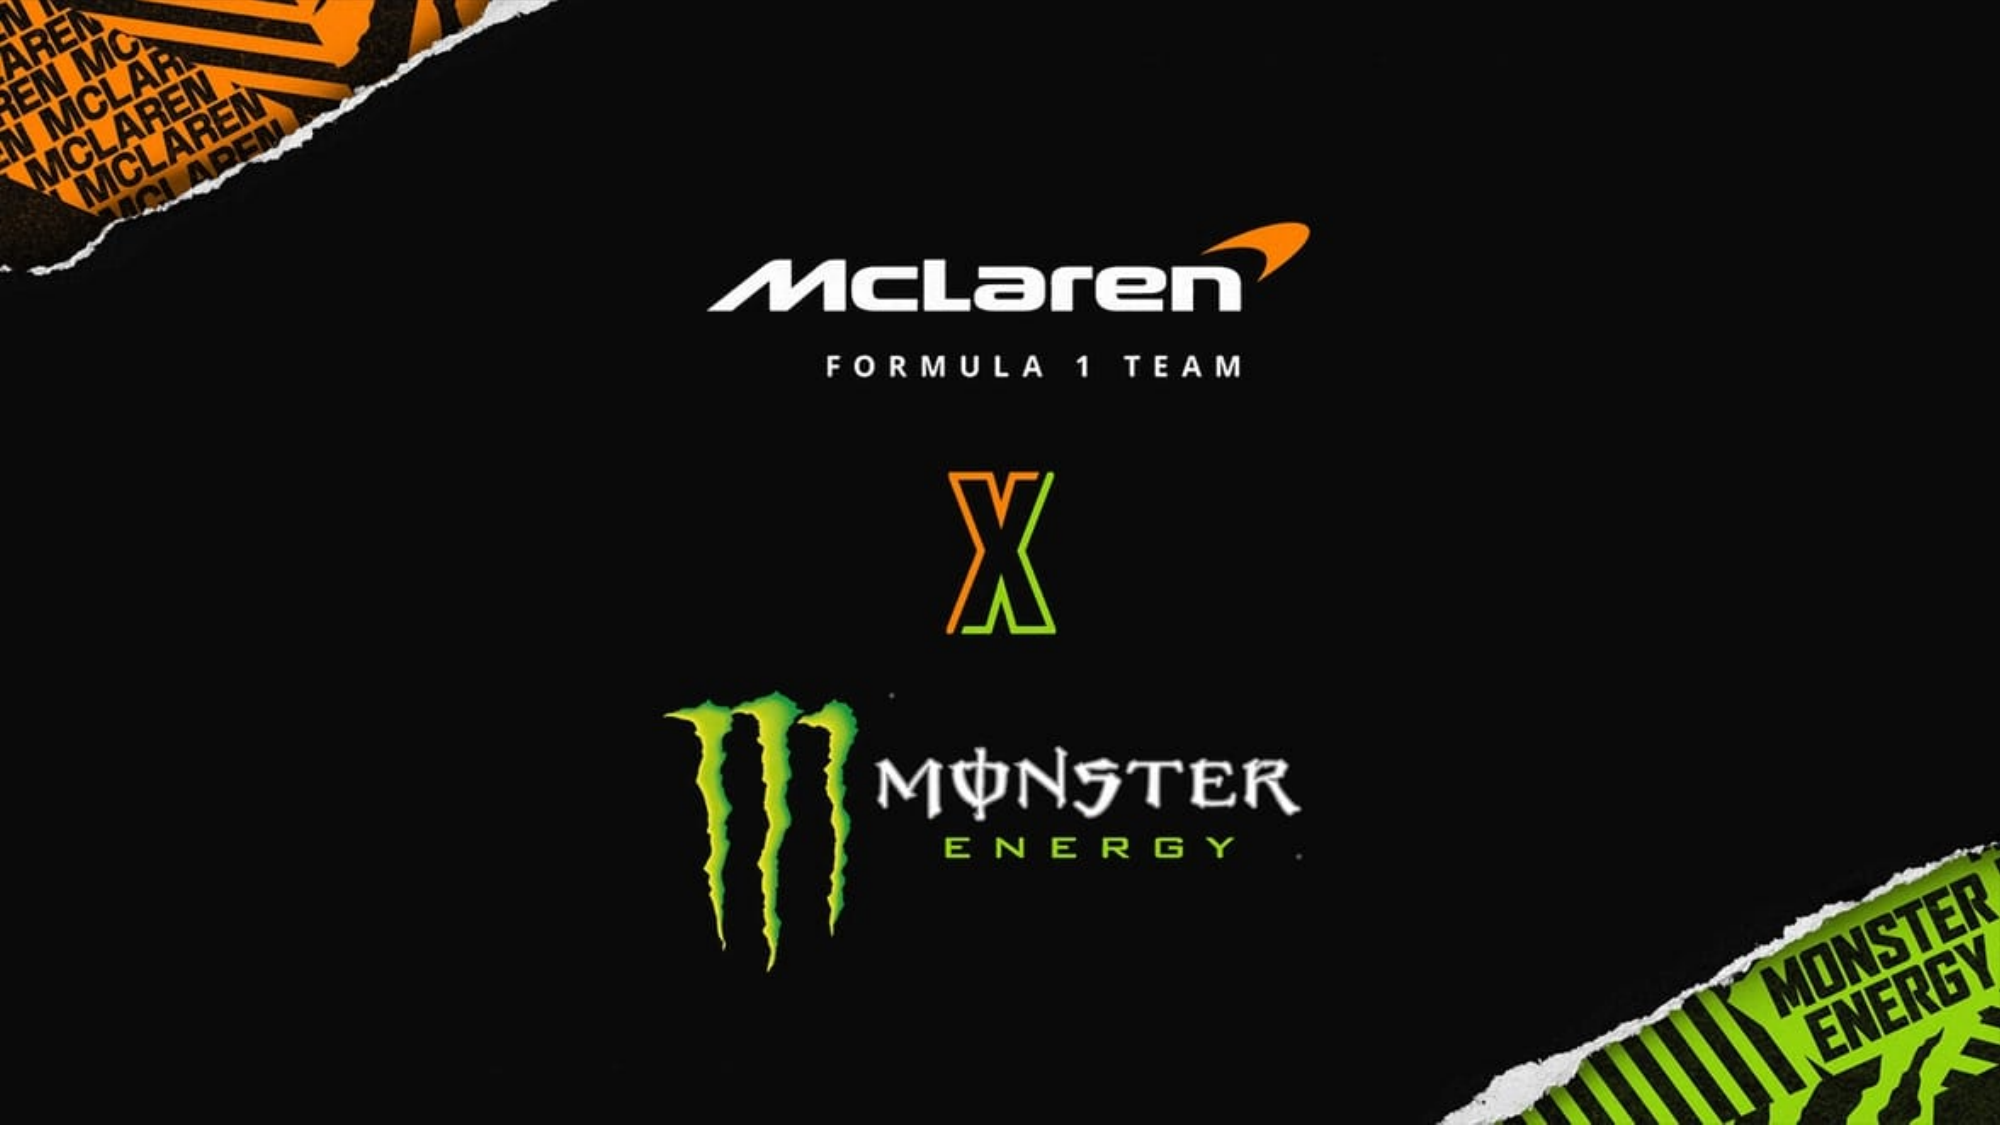

#
Pedro Venda Beatriz Lima CAROLINA fErreira